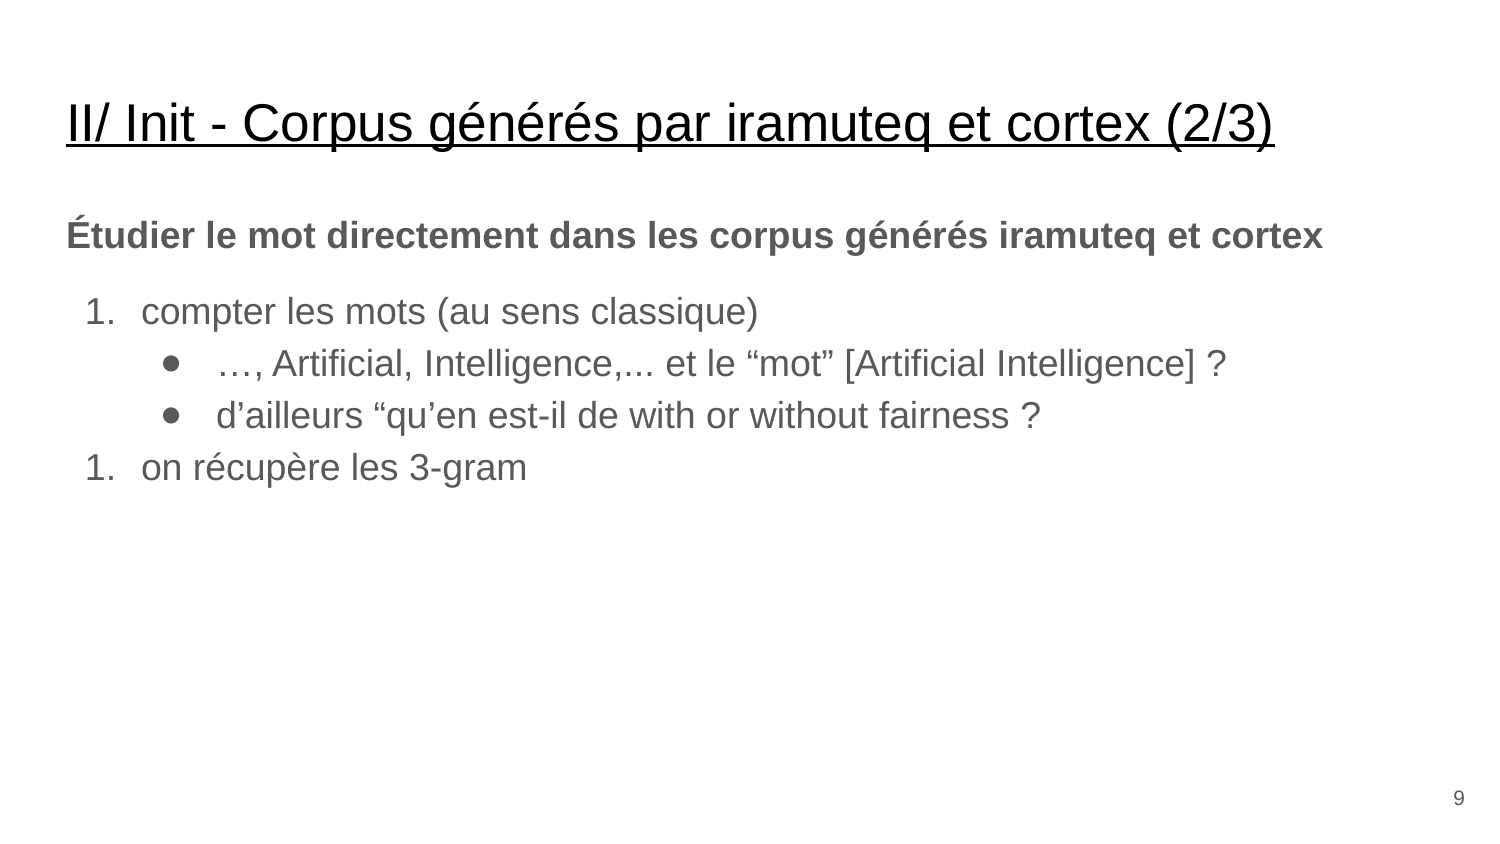

# II/ Init - Corpus générés par iramuteq et cortex (2/3)
Étudier le mot directement dans les corpus générés iramuteq et cortex
compter les mots (au sens classique)
…, Artificial, Intelligence,... et le “mot” [Artificial Intelligence] ?
d’ailleurs “qu’en est-il de with or without fairness ?
on récupère les 3-gram